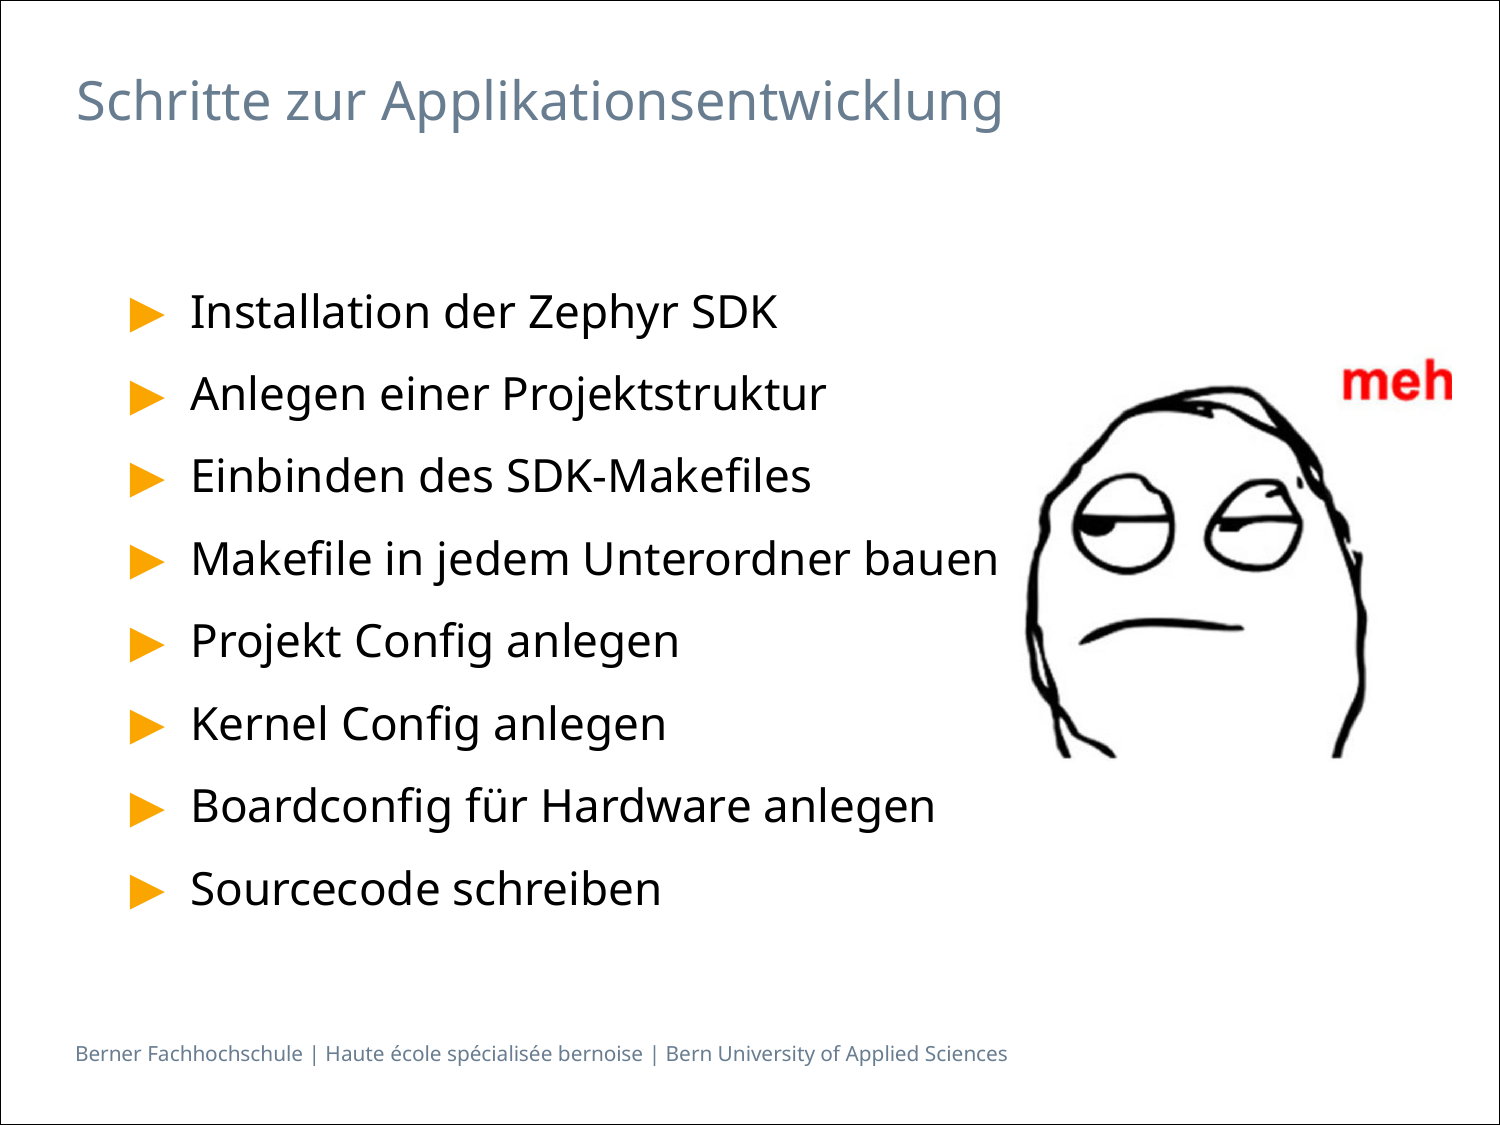

# Schritte zur Applikationsentwicklung
Installation der Zephyr SDK
Anlegen einer Projektstruktur
Einbinden des SDK-Makefiles
Makefile in jedem Unterordner bauen
Projekt Config anlegen
Kernel Config anlegen
Boardconfig für Hardware anlegen
Sourcecode schreiben